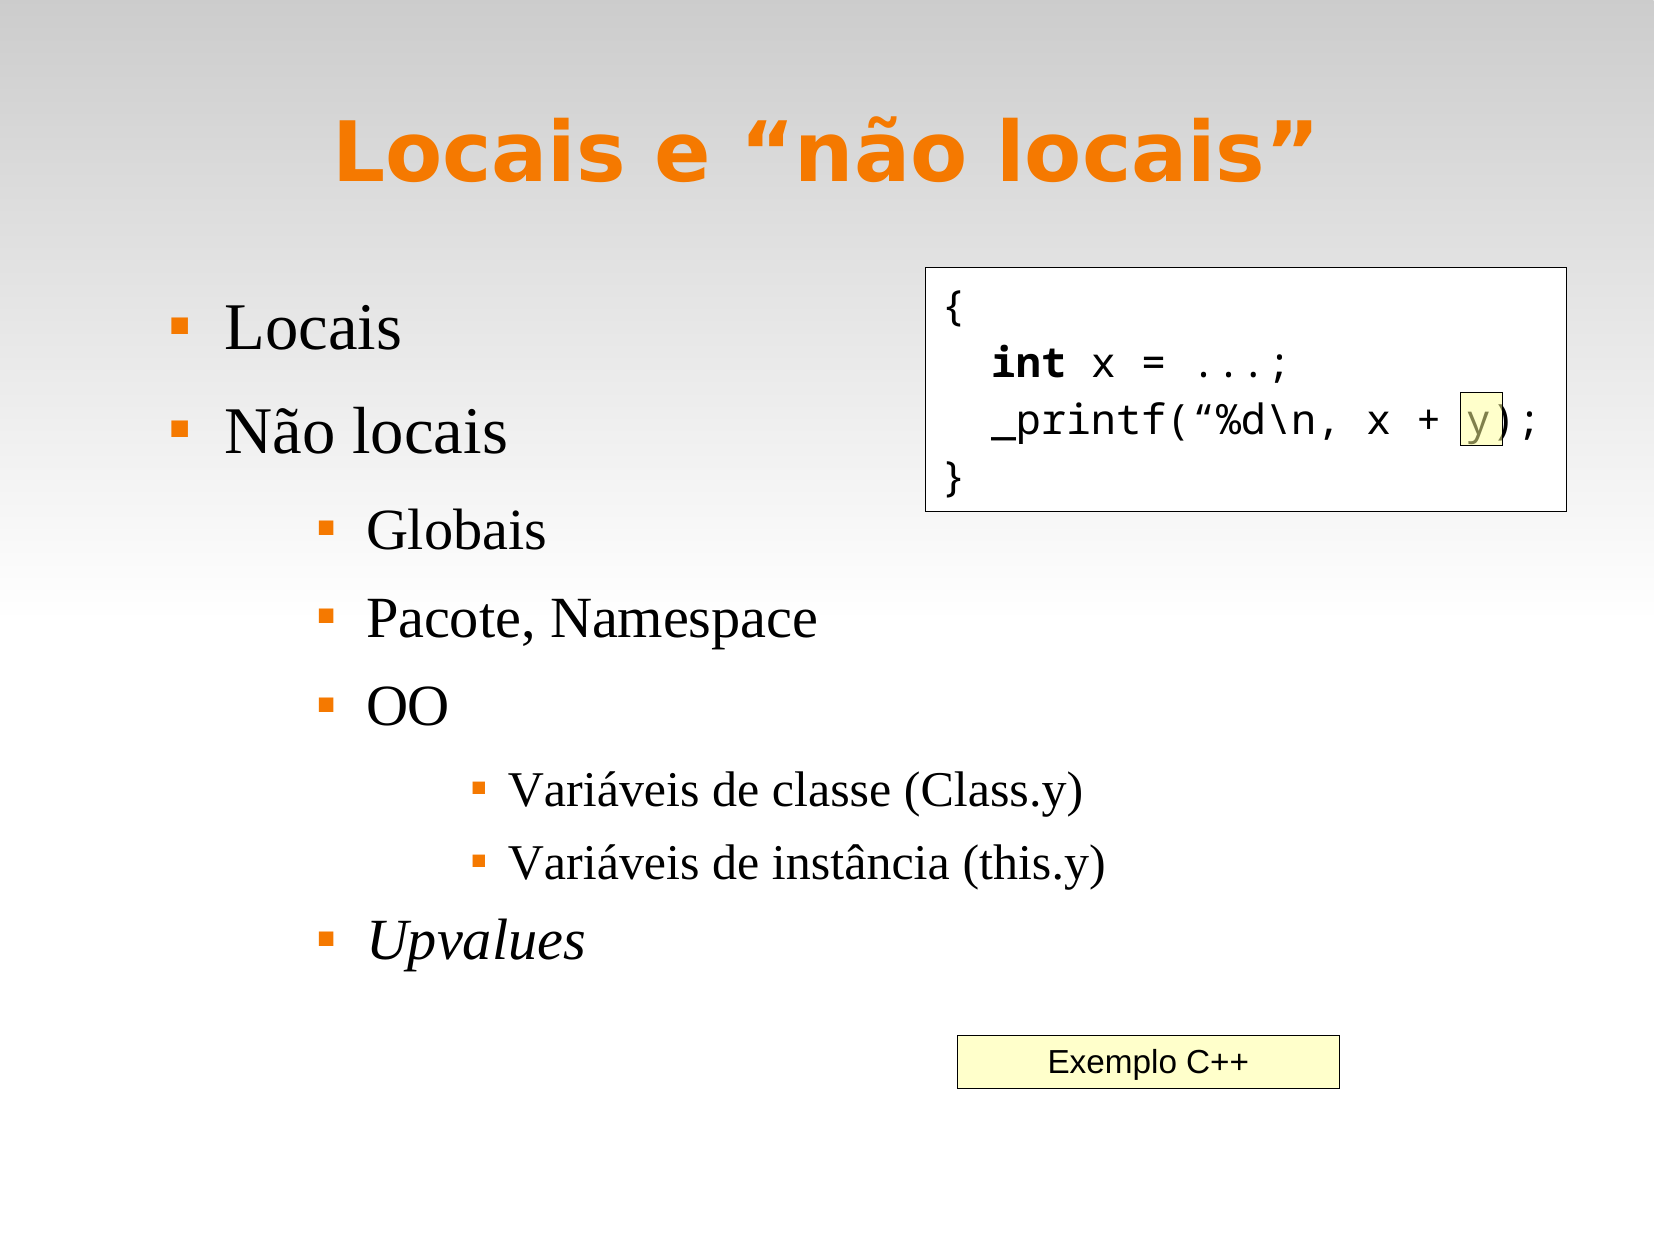

# Locais e “não locais”
{
 int x = ...;
 _printf(“%d\n, x + y);
}
Locais
Não locais
Globais
Pacote, Namespace
OO
Variáveis de classe (Class.y)
Variáveis de instância (this.y)
Upvalues
Exemplo C++